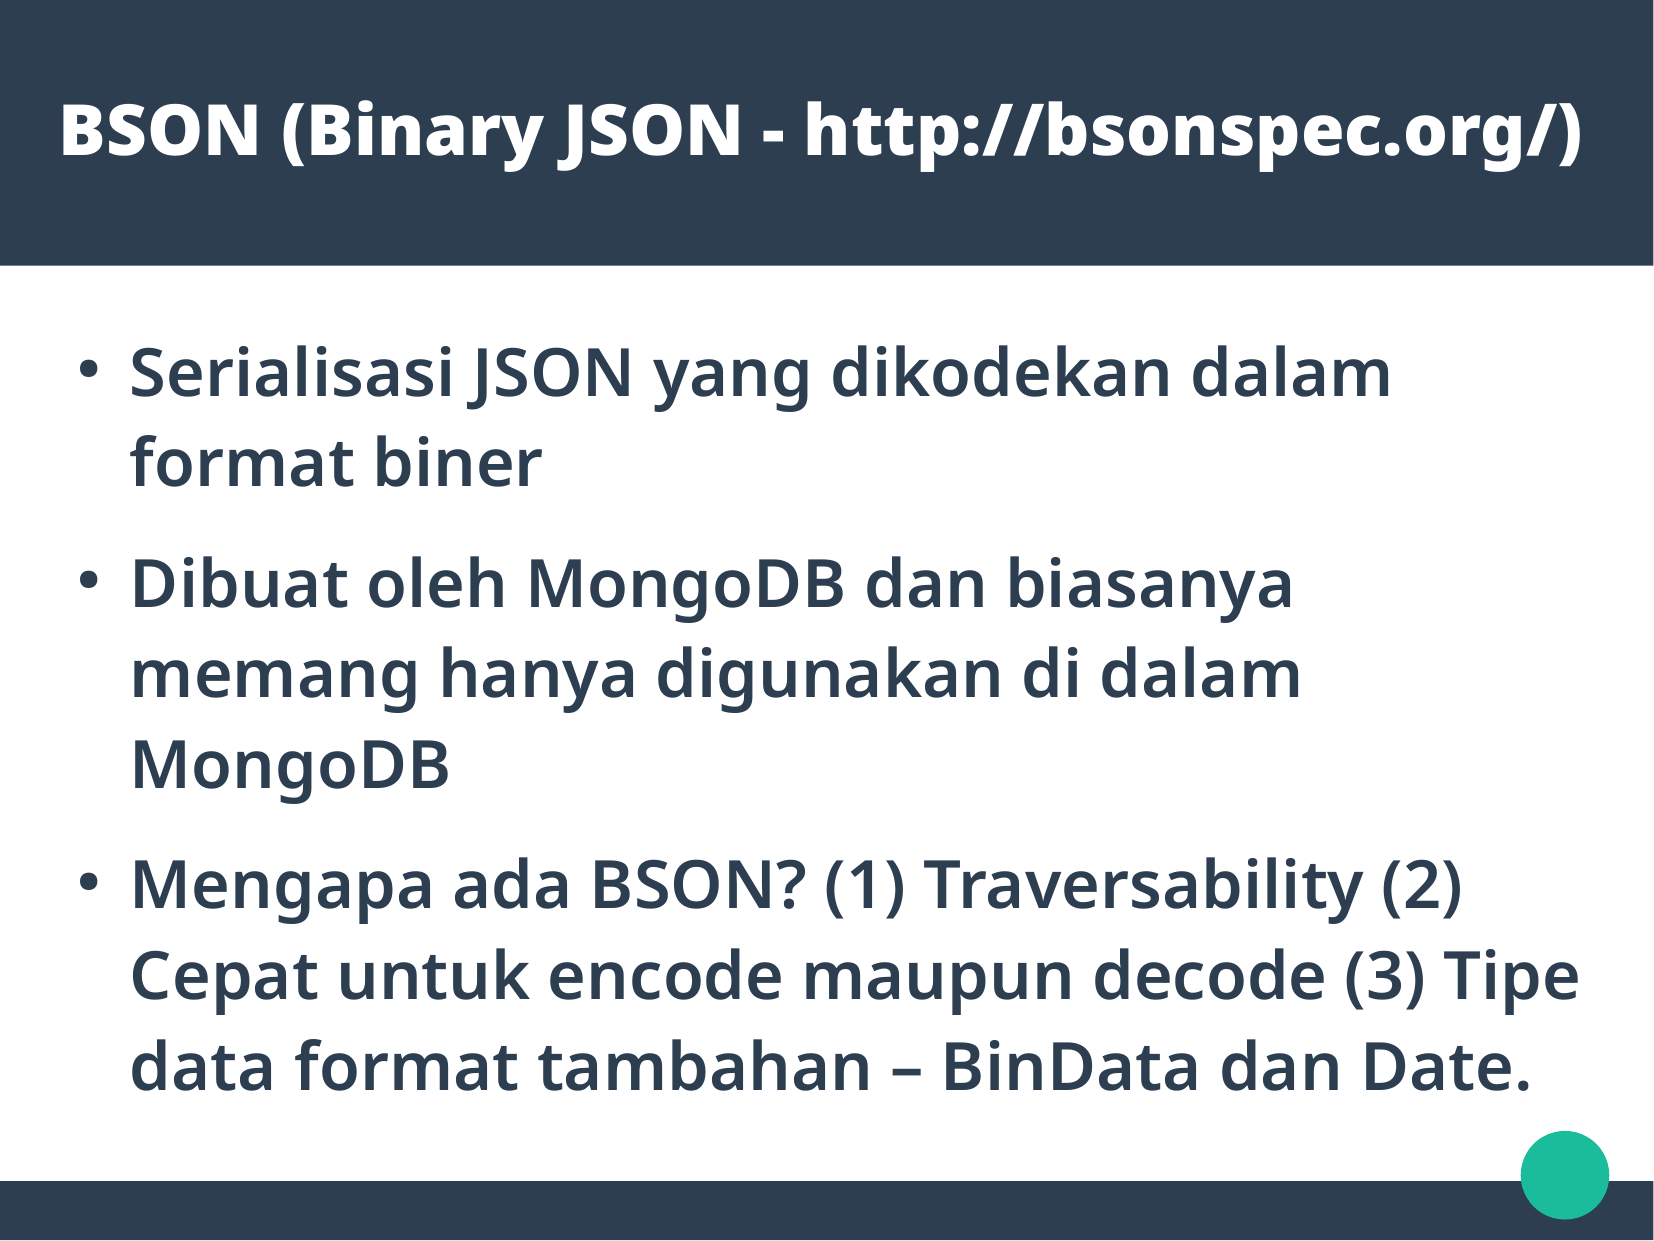

# BSON (Binary JSON - http://bsonspec.org/)
Serialisasi JSON yang dikodekan dalam format biner
Dibuat oleh MongoDB dan biasanya memang hanya digunakan di dalam MongoDB
Mengapa ada BSON? (1) Traversability (2) Cepat untuk encode maupun decode (3) Tipe data format tambahan – BinData dan Date.